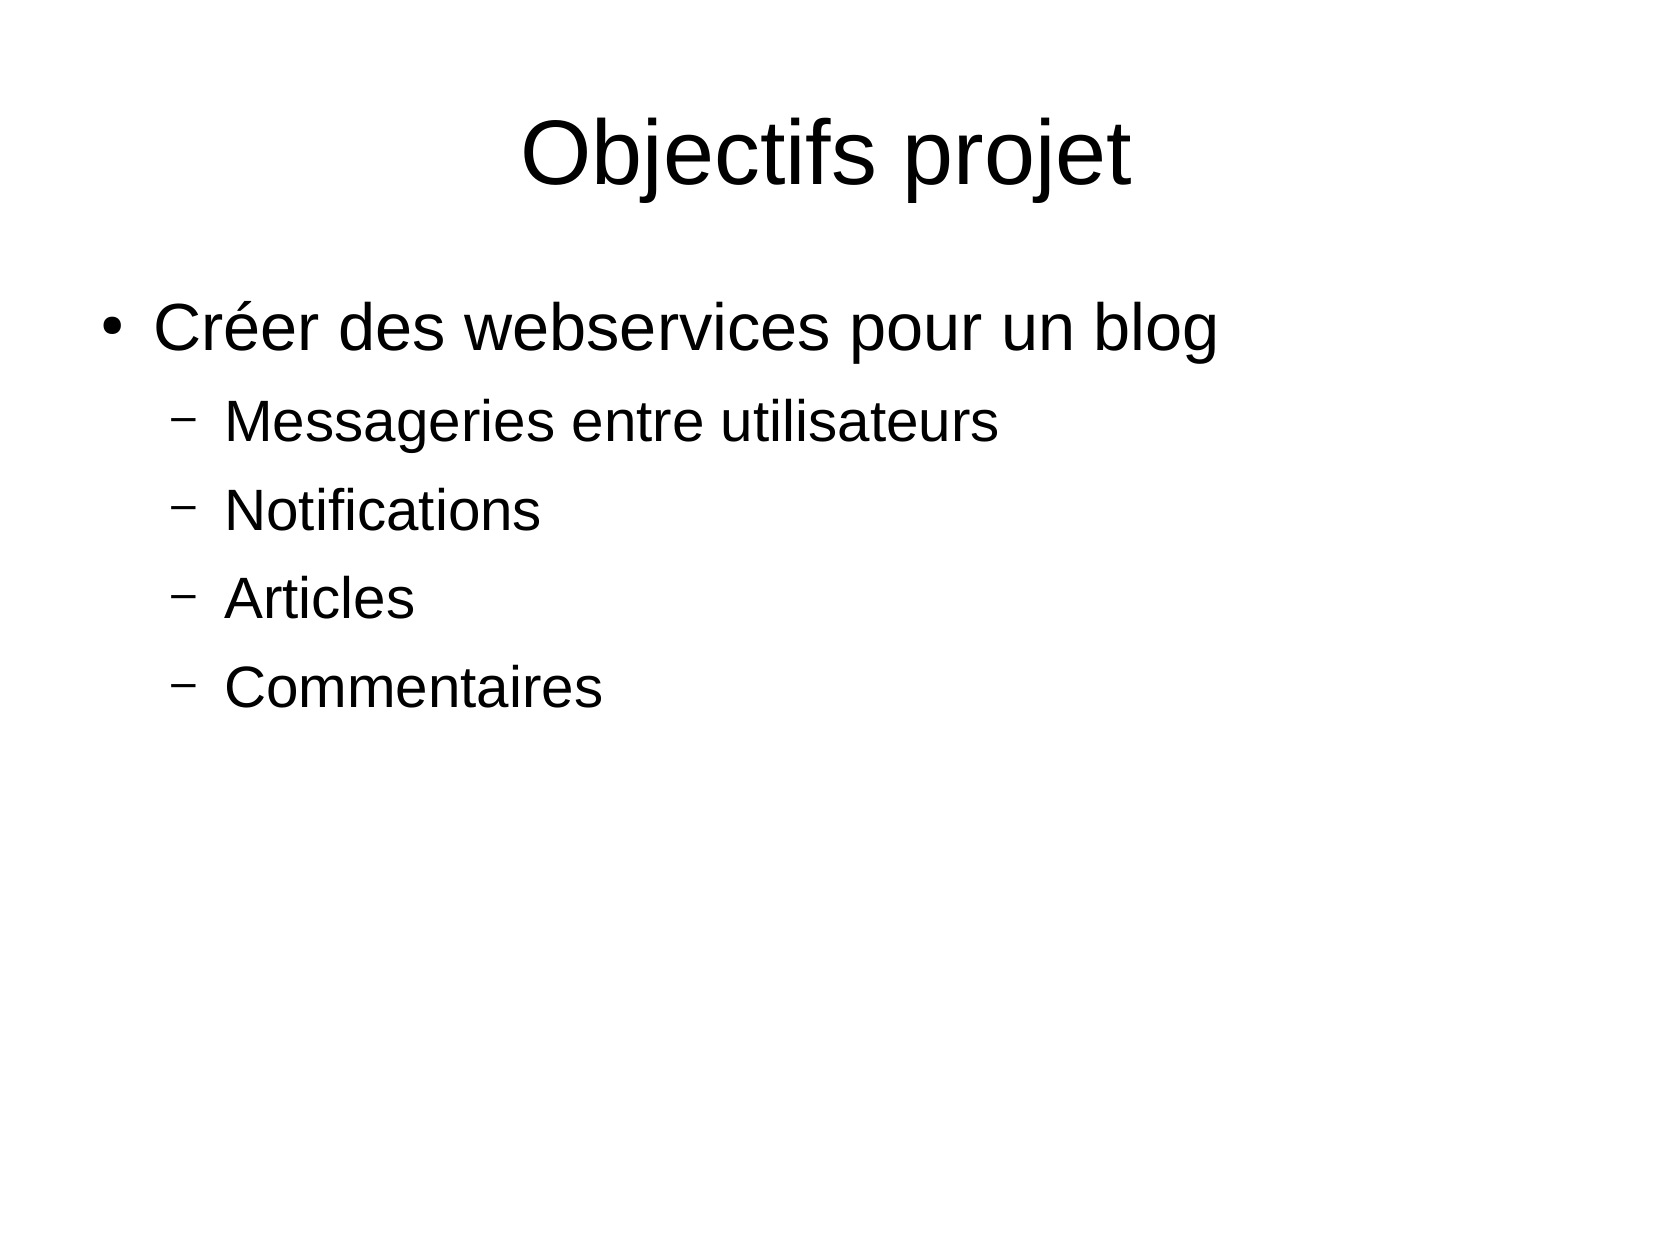

# Objectifs projet
Créer des webservices pour un blog
Messageries entre utilisateurs
Notifications
Articles
Commentaires